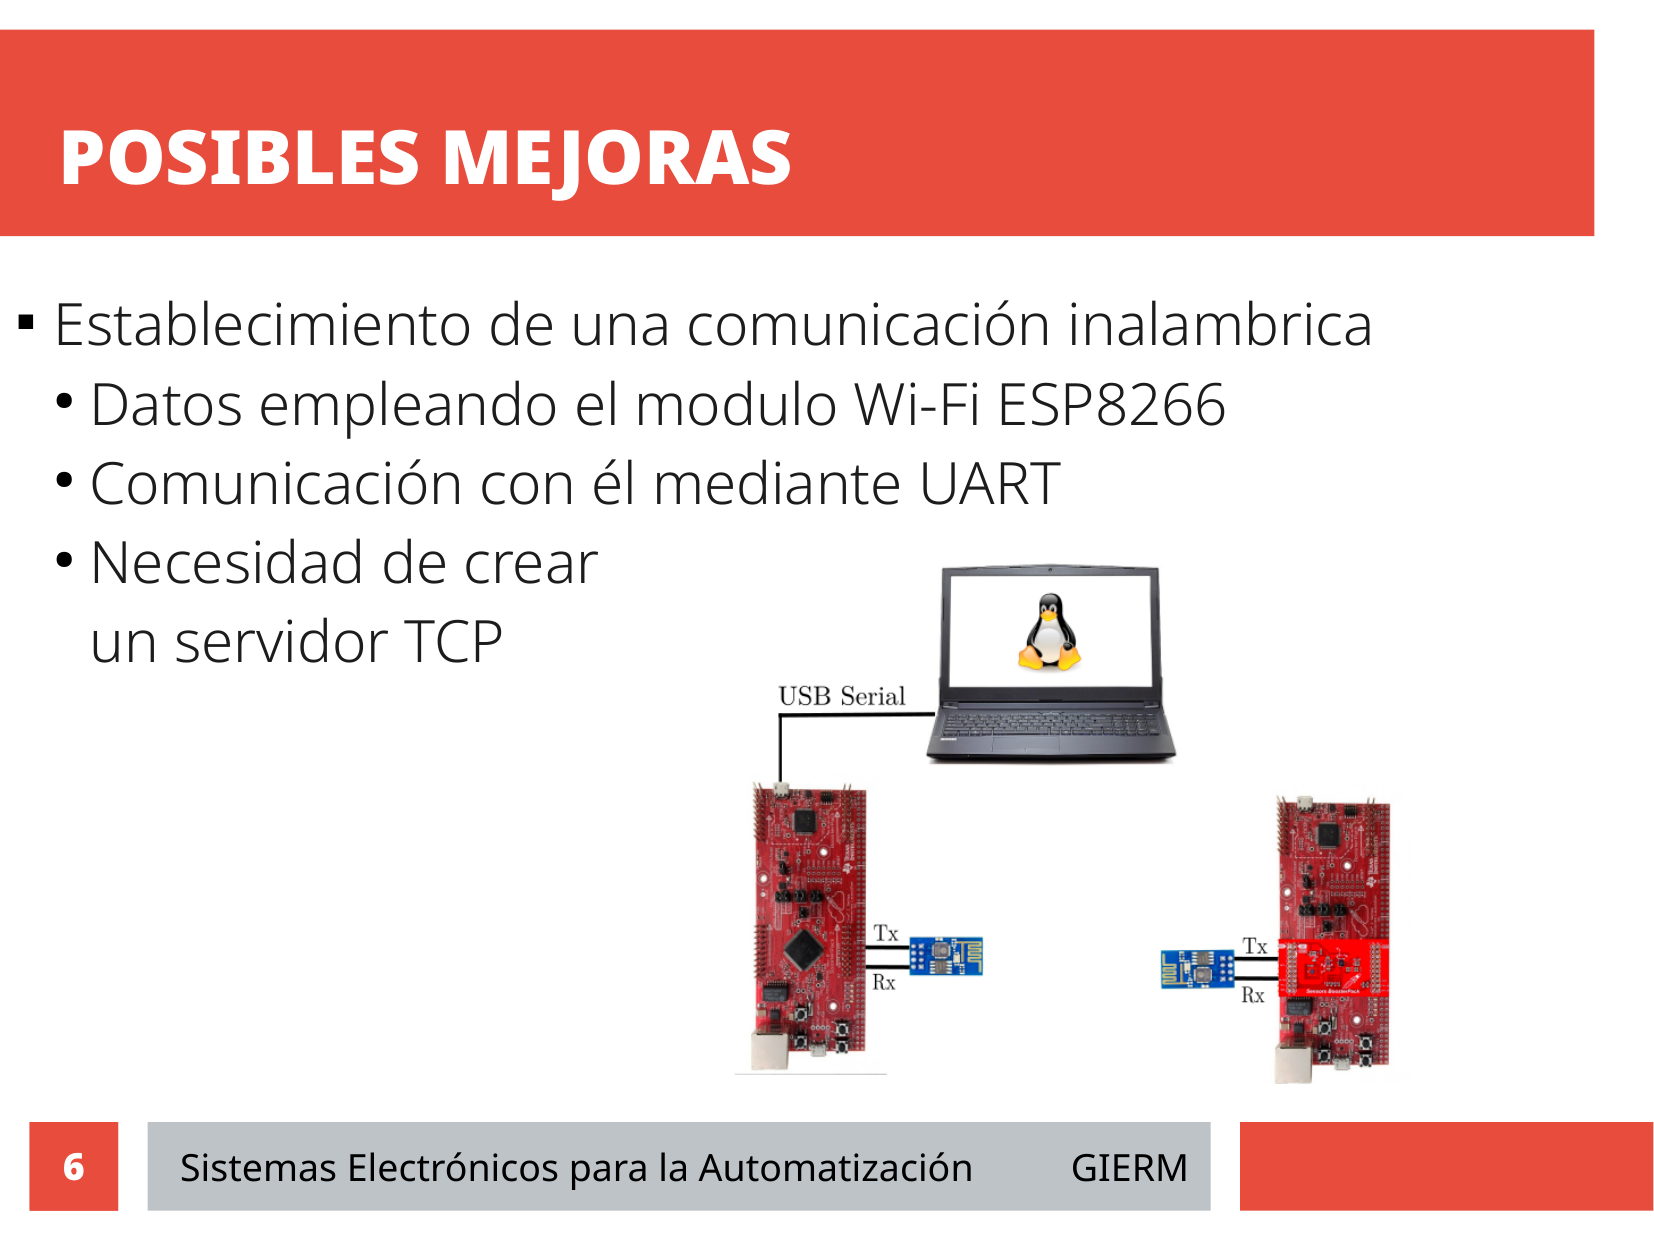

# POSIBLES MEJORAS
Establecimiento de una comunicación inalambrica
Datos empleando el modulo Wi-Fi ESP8266
Comunicación con él mediante UART
Necesidad de crear
un servidor TCP
6
Sistemas Electrónicos para la Automatización GIERM